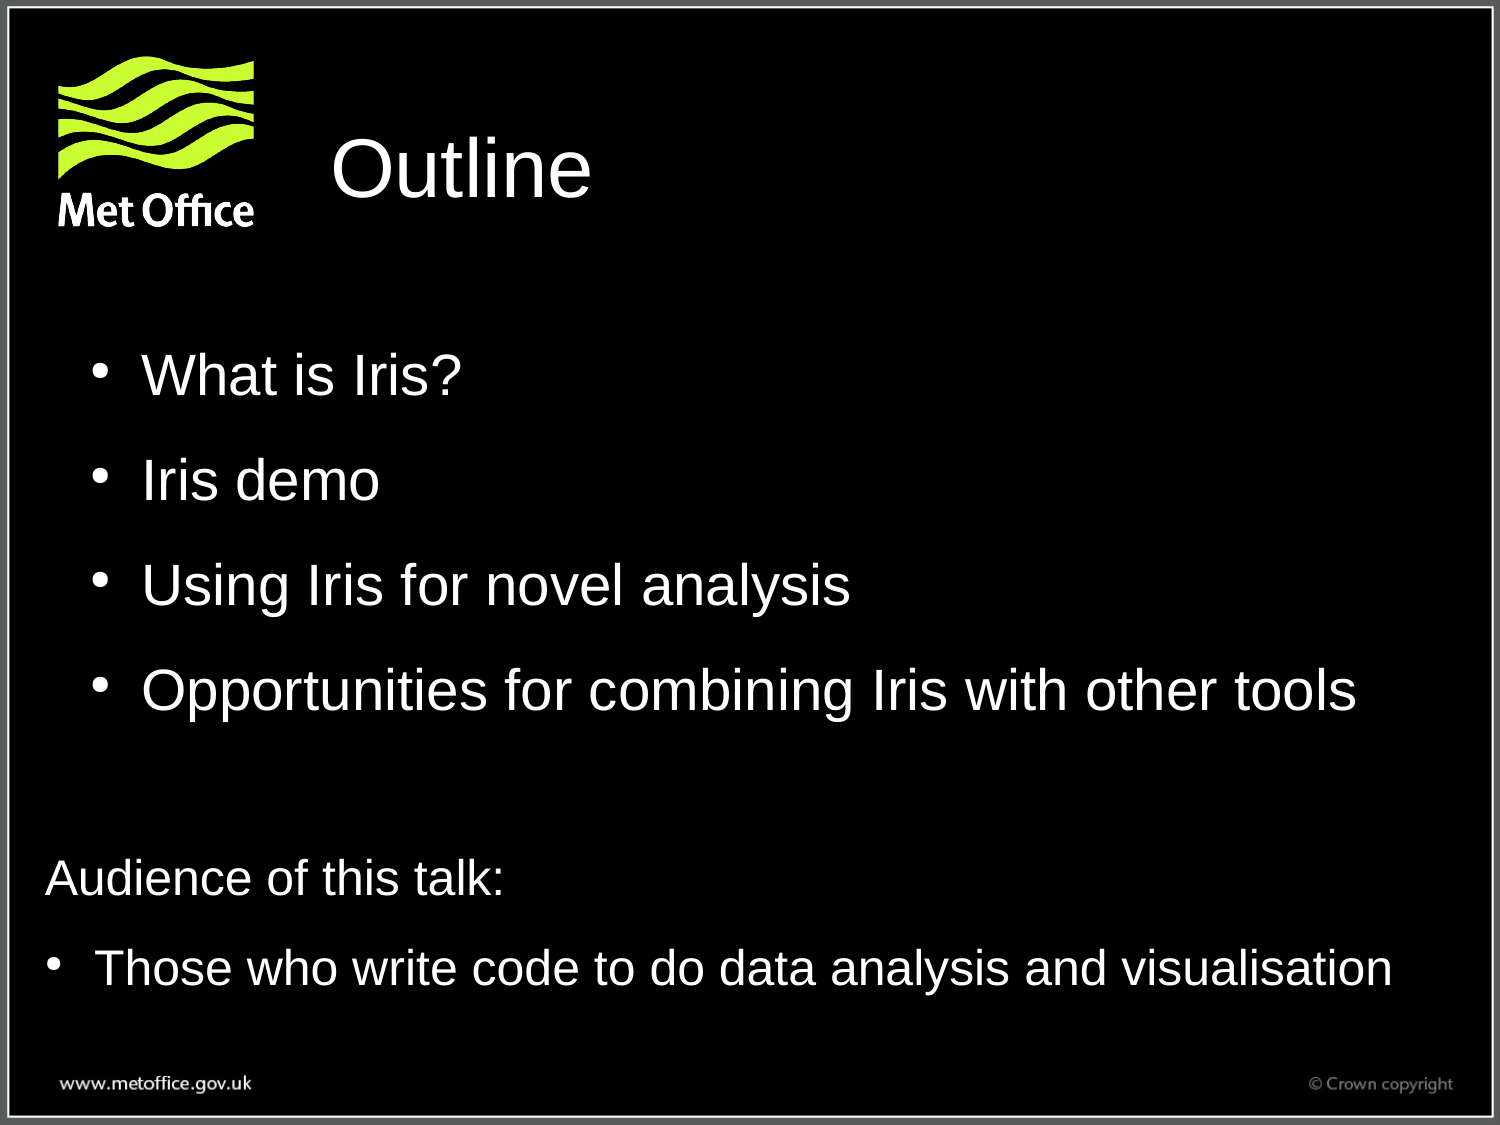

# Outline
 What is Iris?
 Iris demo
 Using Iris for novel analysis
 Opportunities for combining Iris with other tools
Audience of this talk:
 Those who write code to do data analysis and visualisation